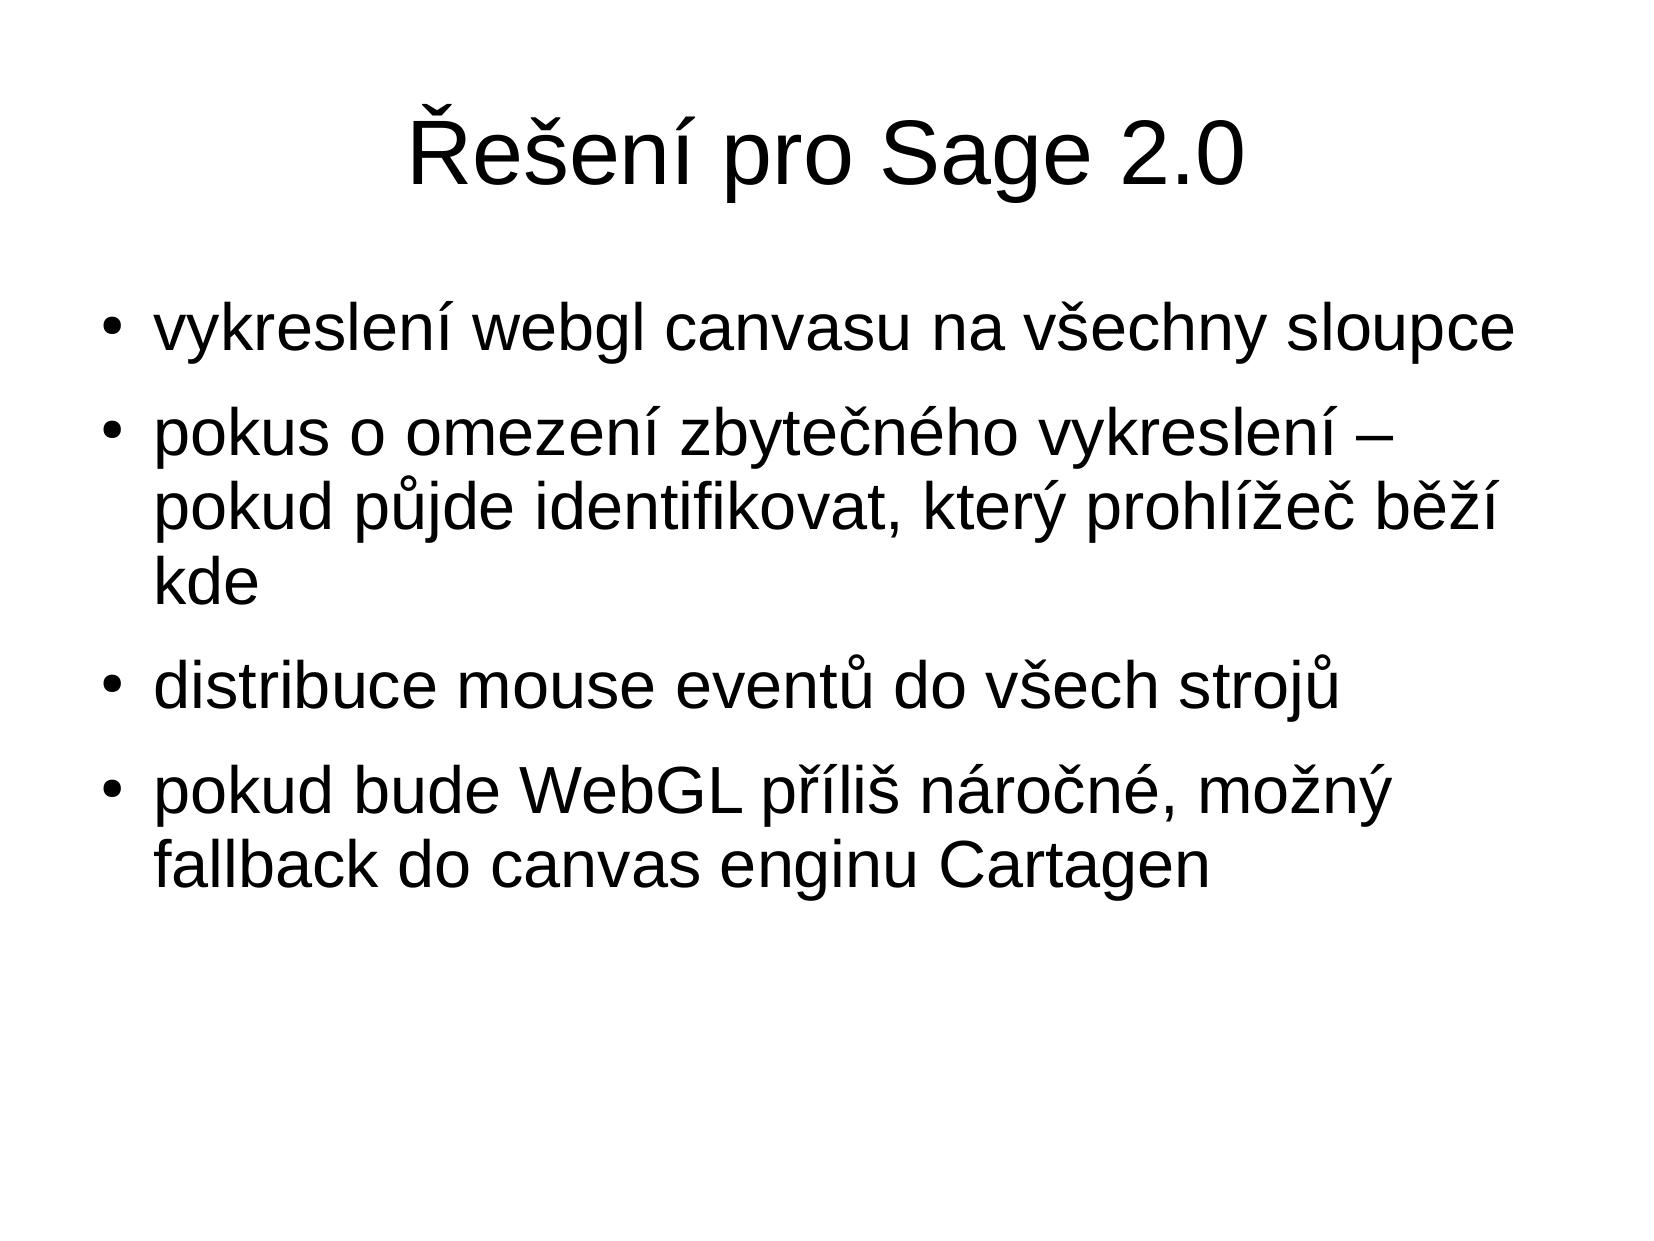

# Řešení pro Sage 2.0
vykreslení webgl canvasu na všechny sloupce
pokus o omezení zbytečného vykreslení – pokud půjde identifikovat, který prohlížeč běží kde
distribuce mouse eventů do všech strojů
pokud bude WebGL příliš náročné, možný fallback do canvas enginu Cartagen